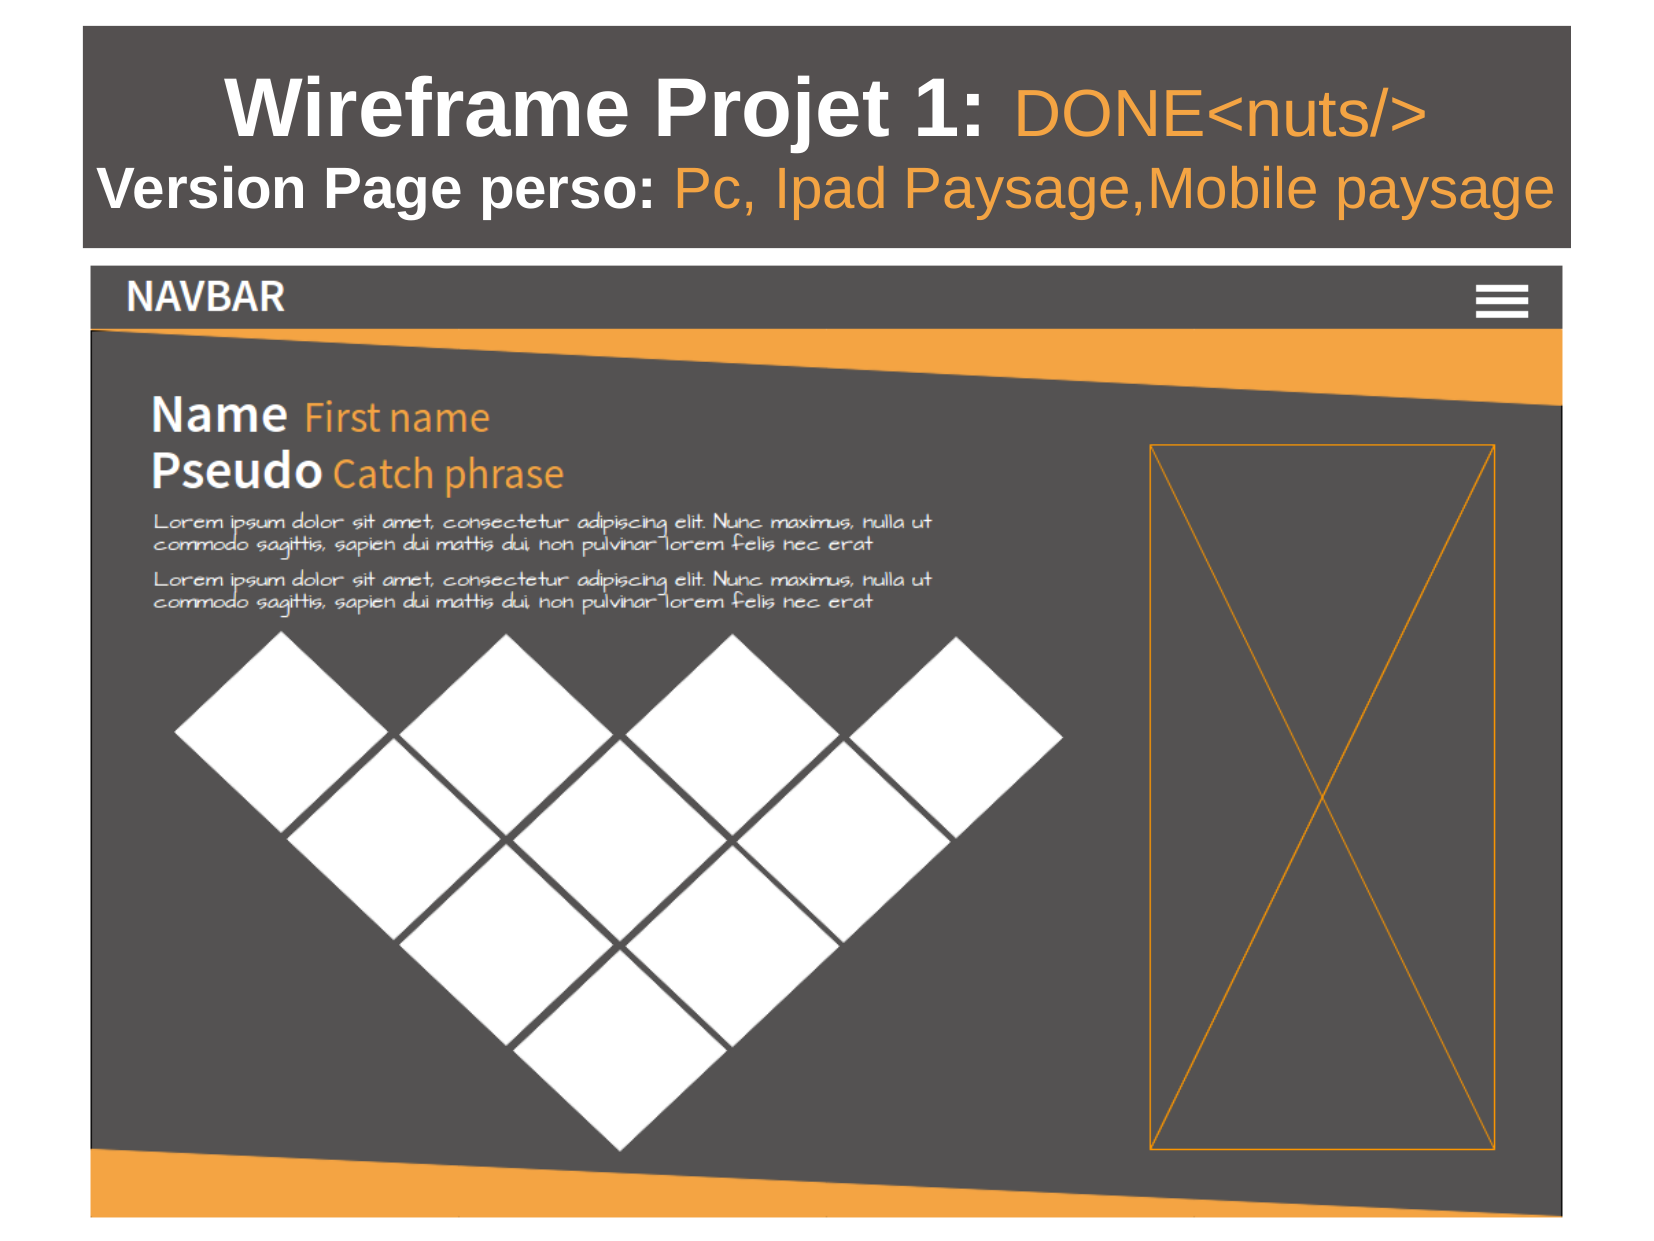

Wireframe Projet 1: DONE<nuts/>
Version Page perso: Pc, Ipad Paysage,Mobile paysage
#